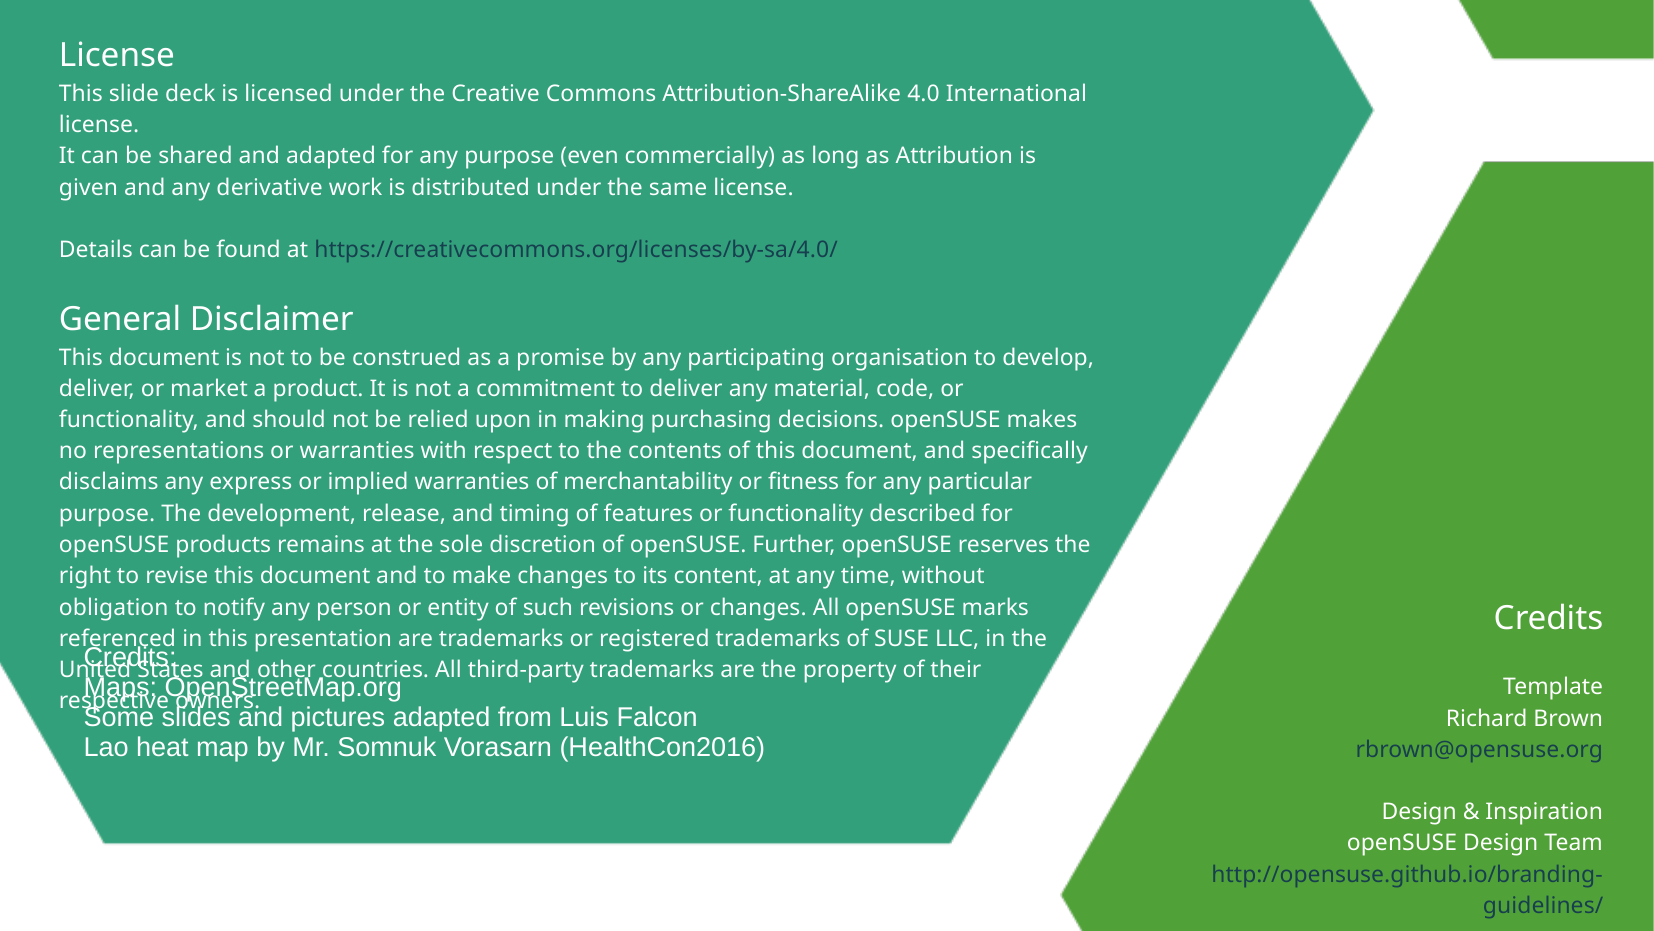

Credits:
Maps: OpenStreetMap.org
Some slides and pictures adapted from Luis Falcon
Lao heat map by Mr. Somnuk Vorasarn (HealthCon2016)